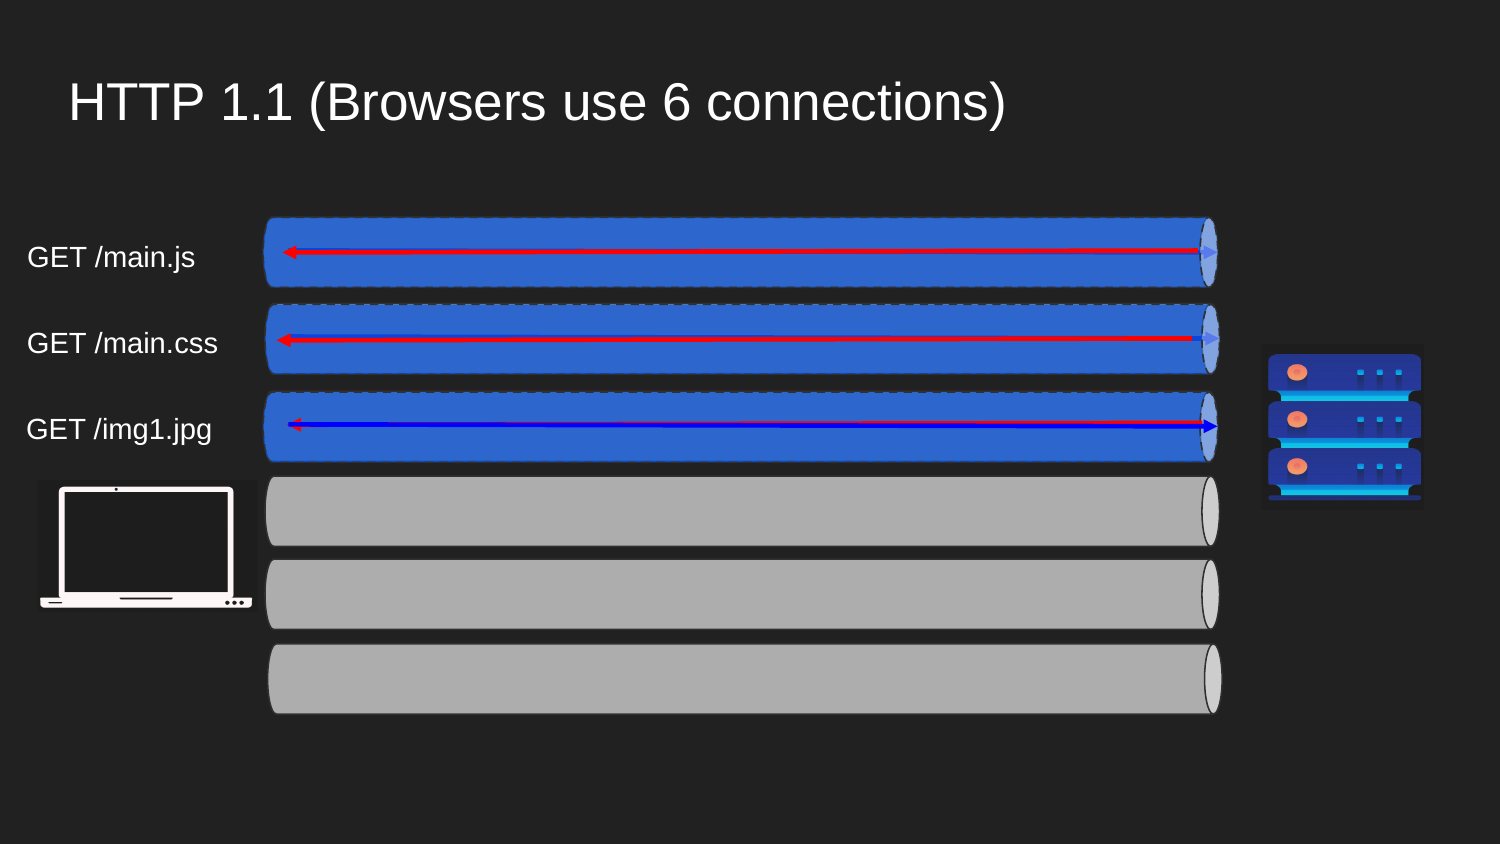

# HTTP 1.1 (Browsers use 6 connections)
GET /main.js
GET /main.css
GET /img1.jpg